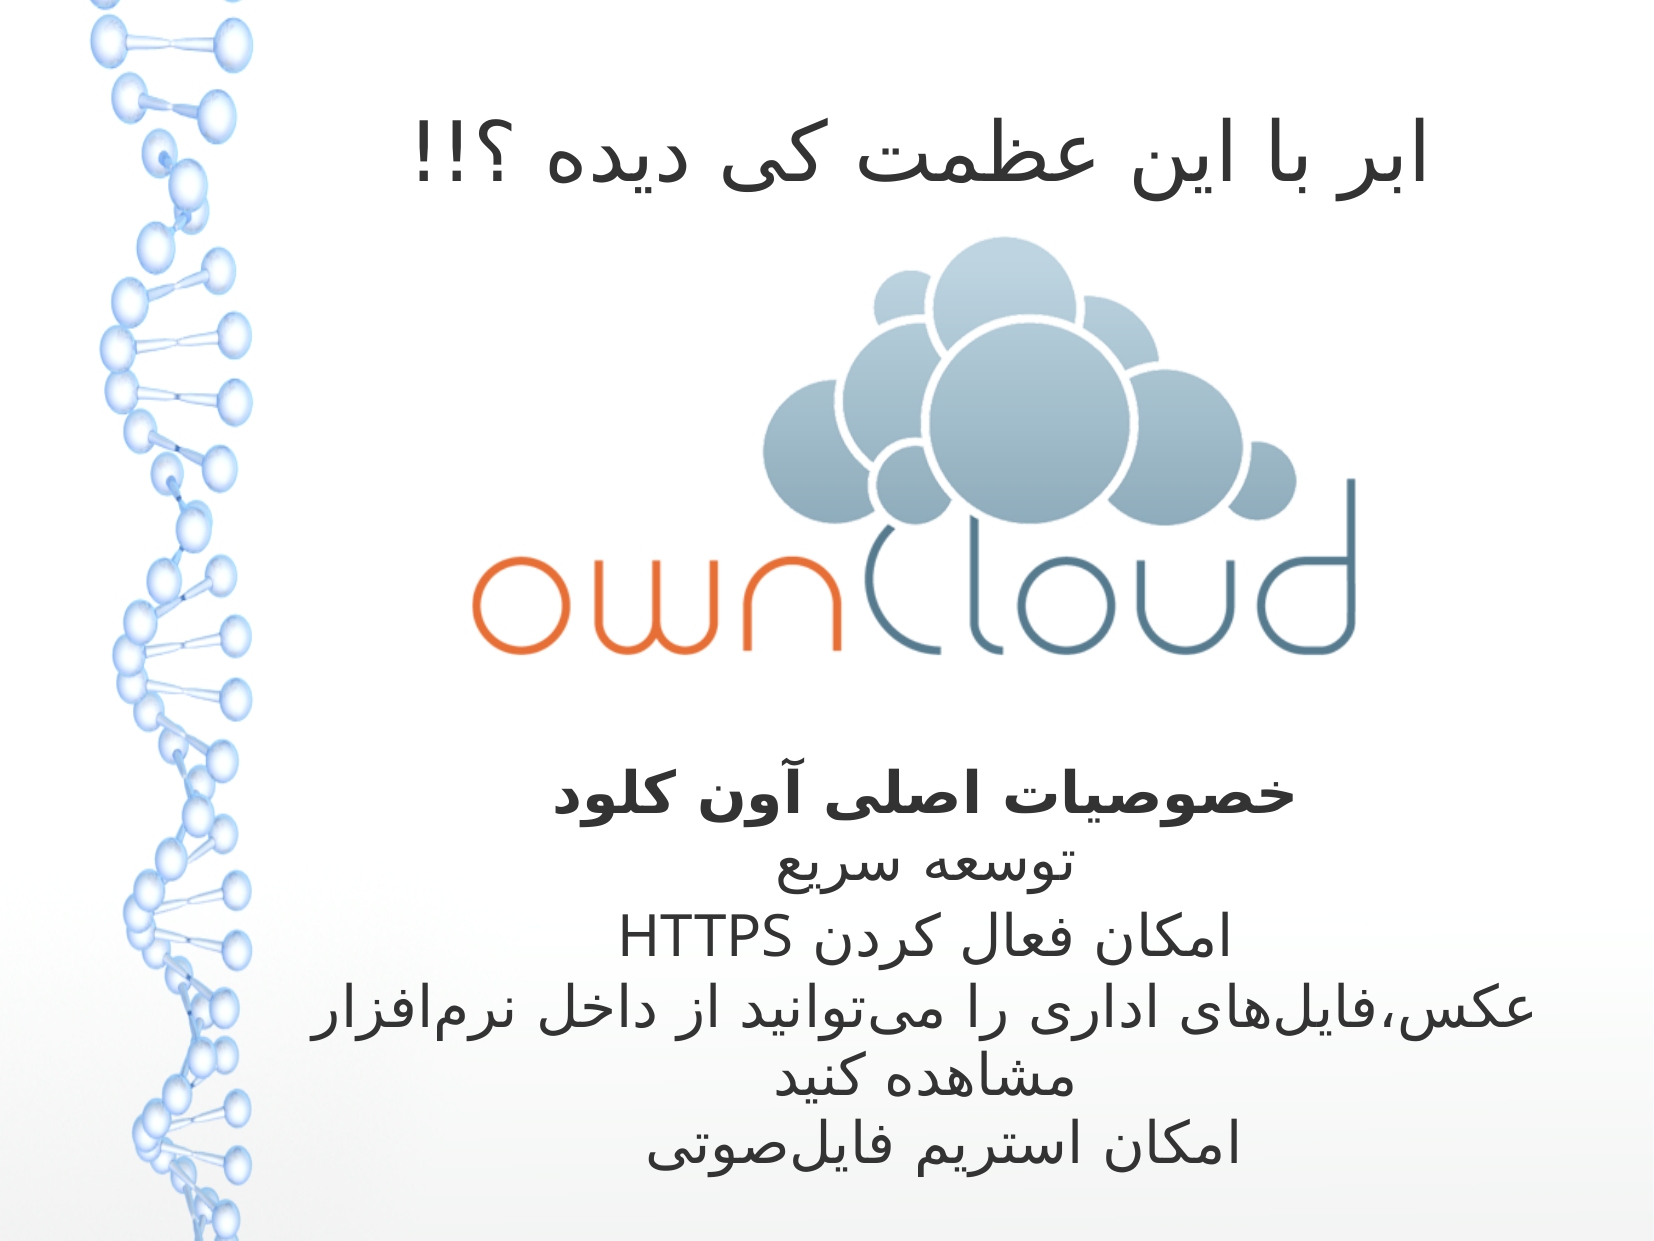

# ابر با این عظمت کی‌ دیده ؟!!
خصوصیات اصلی آون کلود
توسعه سریع
امکان فعال کردن HTTPS
عکس،فایل‌های اداری را می‌توانید از داخل نرم‌افزار مشاهده کنید
امکان استریم فایل‌صوتی